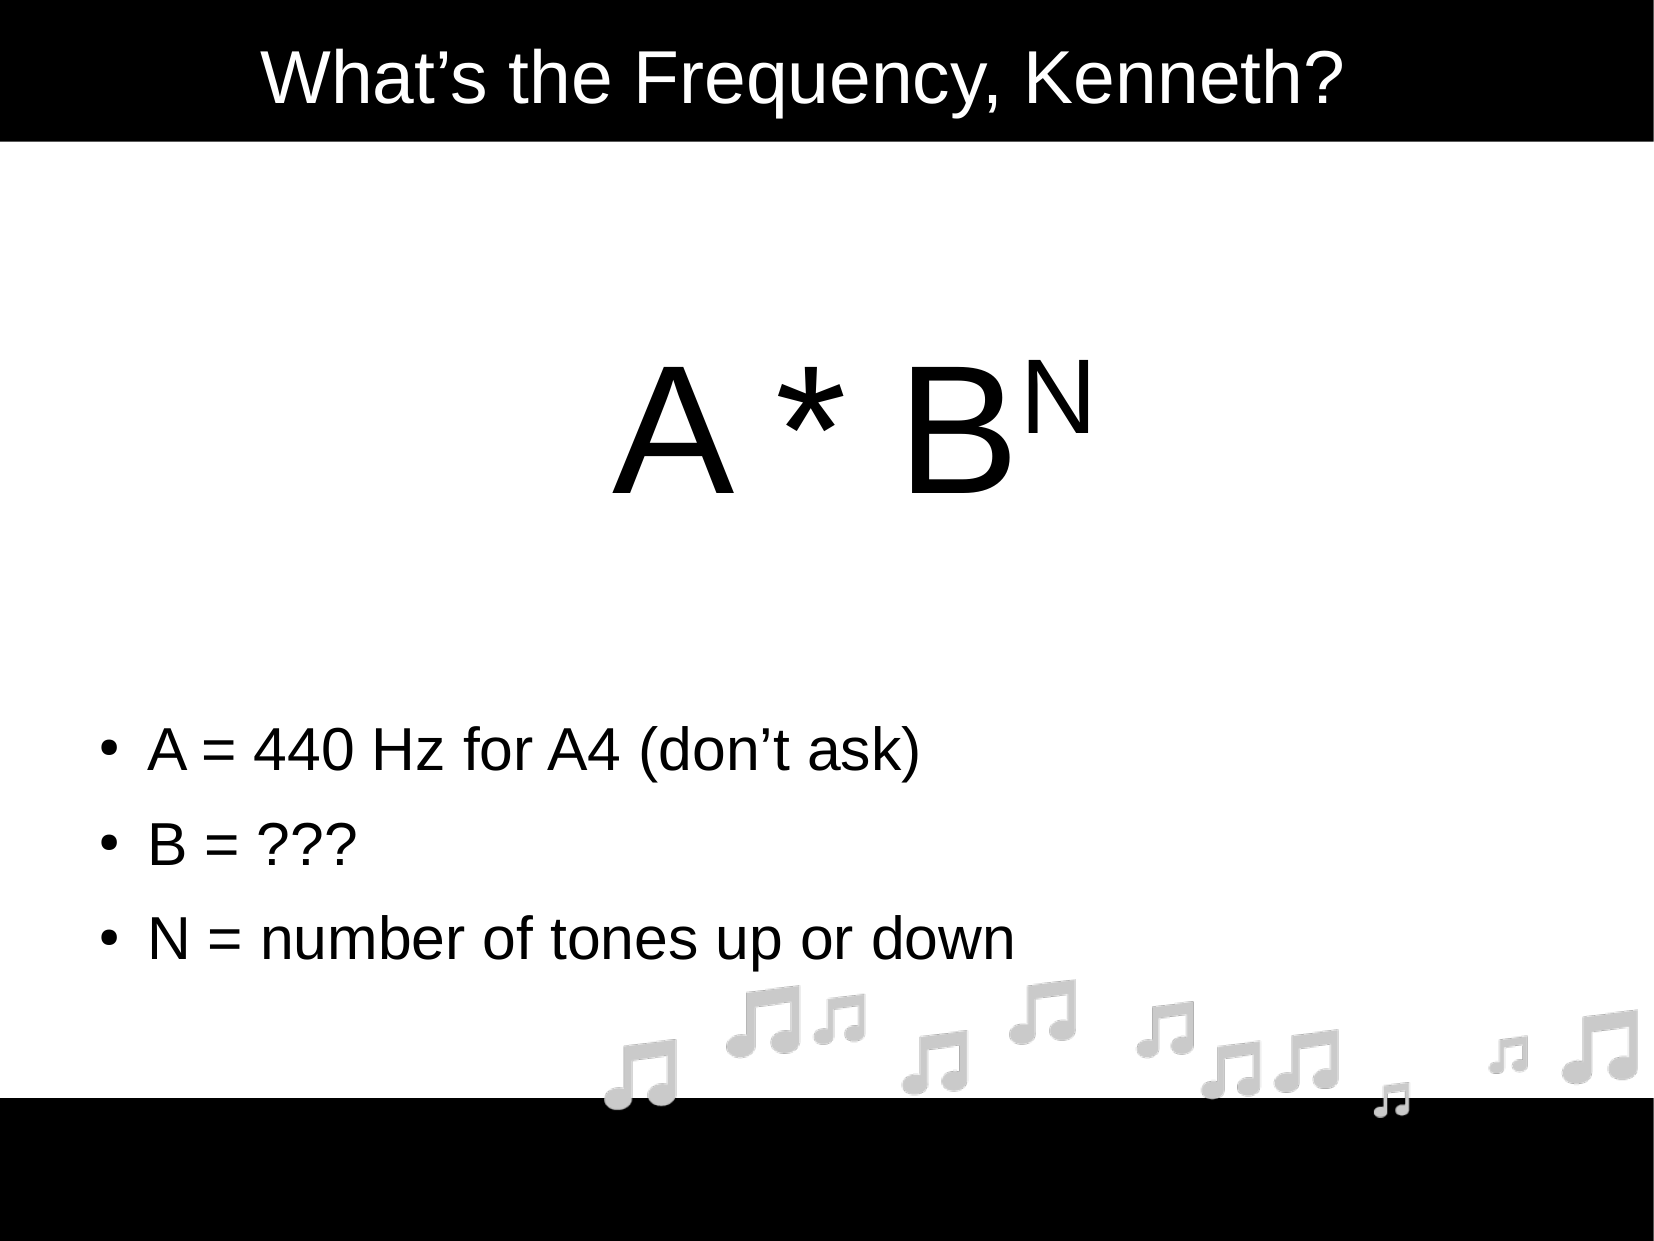

# What’s the Frequency, Kenneth?
A * BN
A = 440 Hz for A4 (don’t ask)
B = ???
N = number of tones up or down